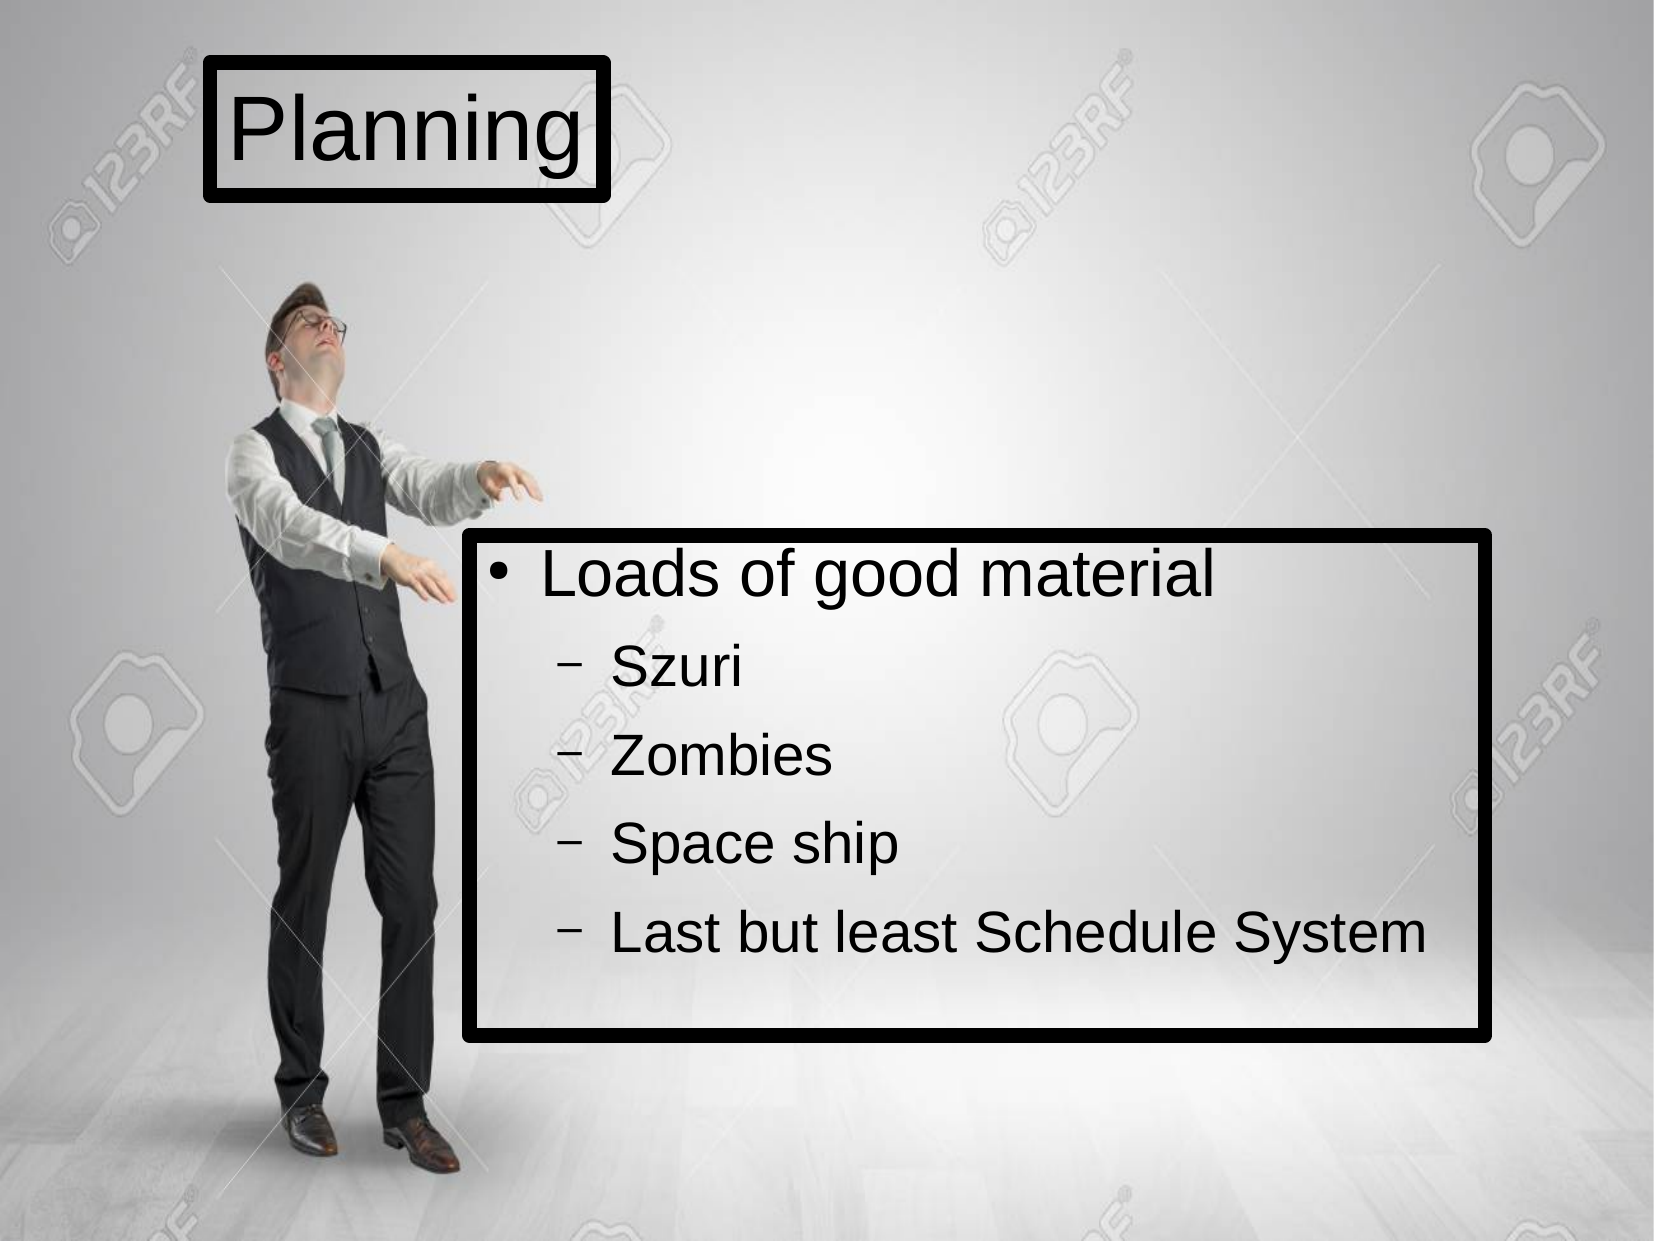

# Planning
Loads of good material
Szuri
Zombies
Space ship
Last but least Schedule System